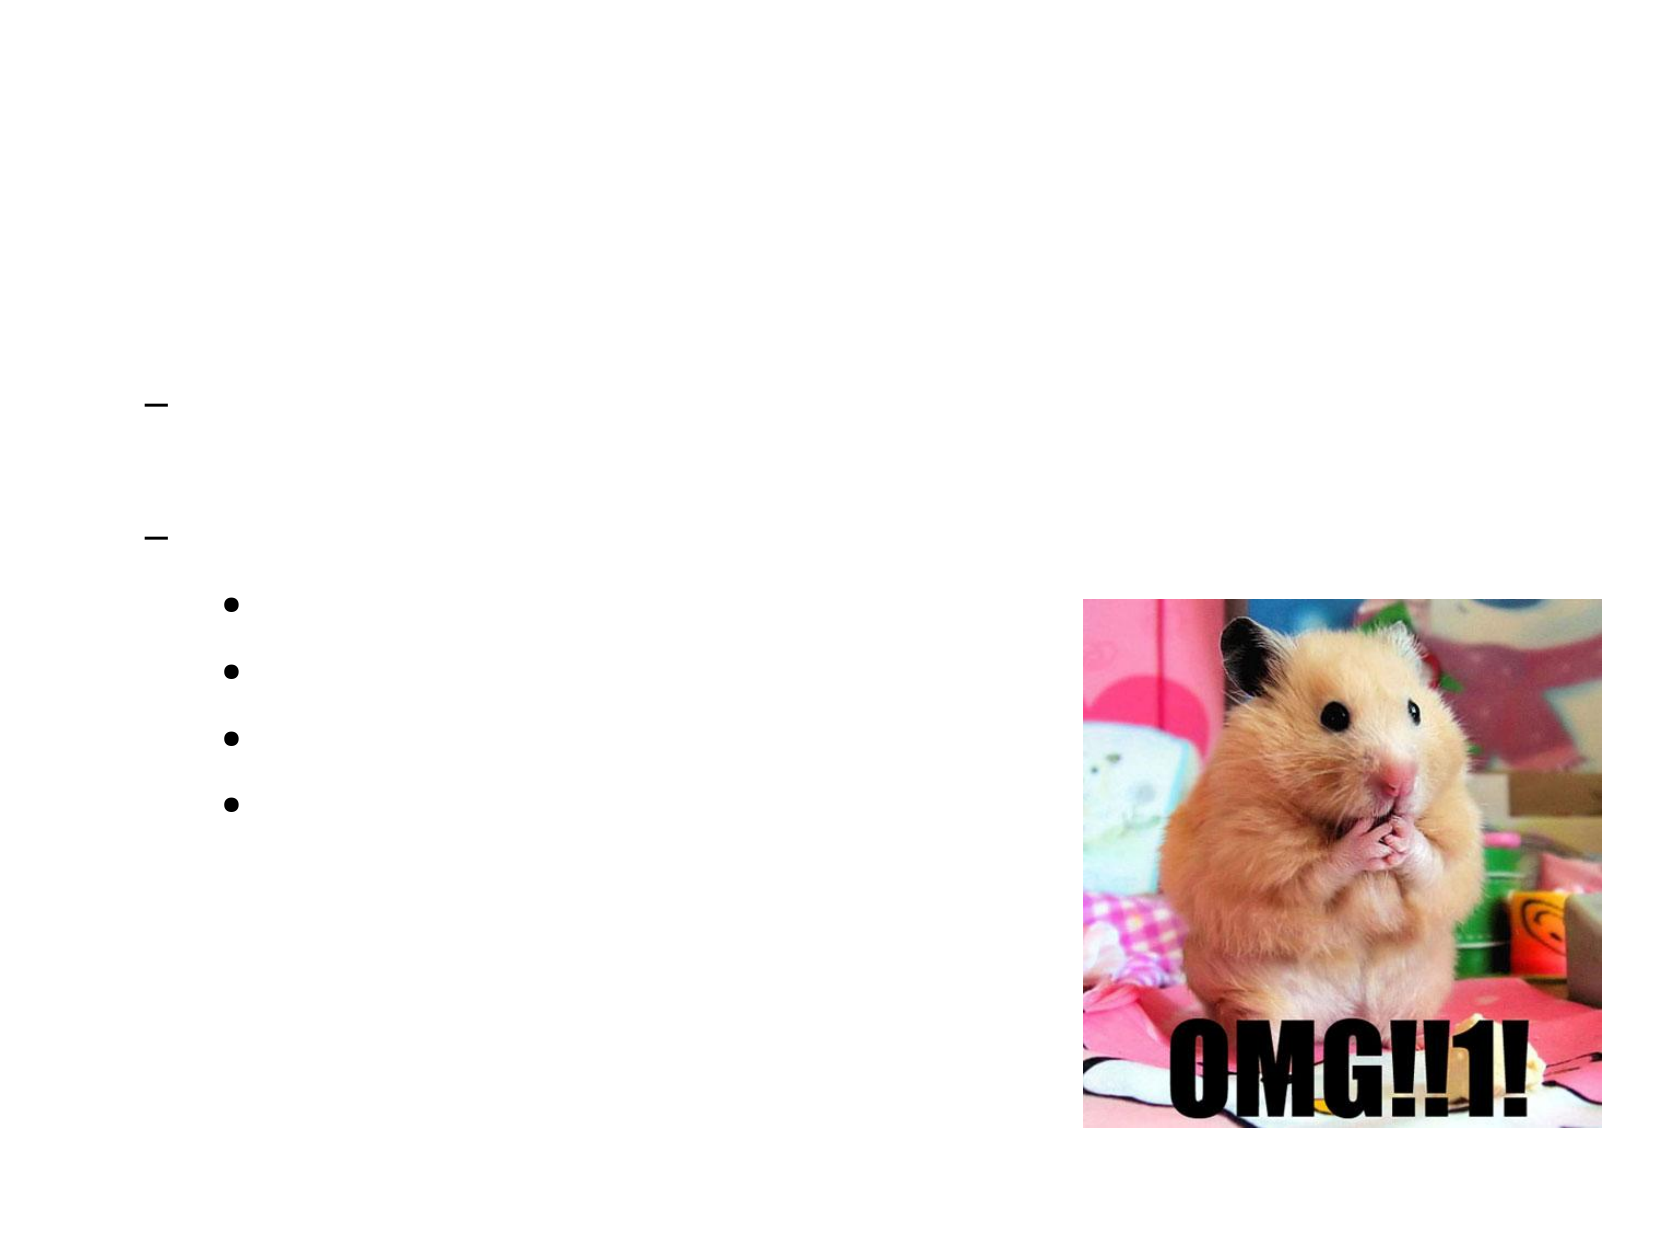

# Gerenciando processos
top
Exibe uma interface interativa e em tempo real para a administração dos processos em execução
Alguns comandos:
'h': exibe um menu de ajuda
'q': sai do programa
'k': mata um processo
'r': renice de um processo